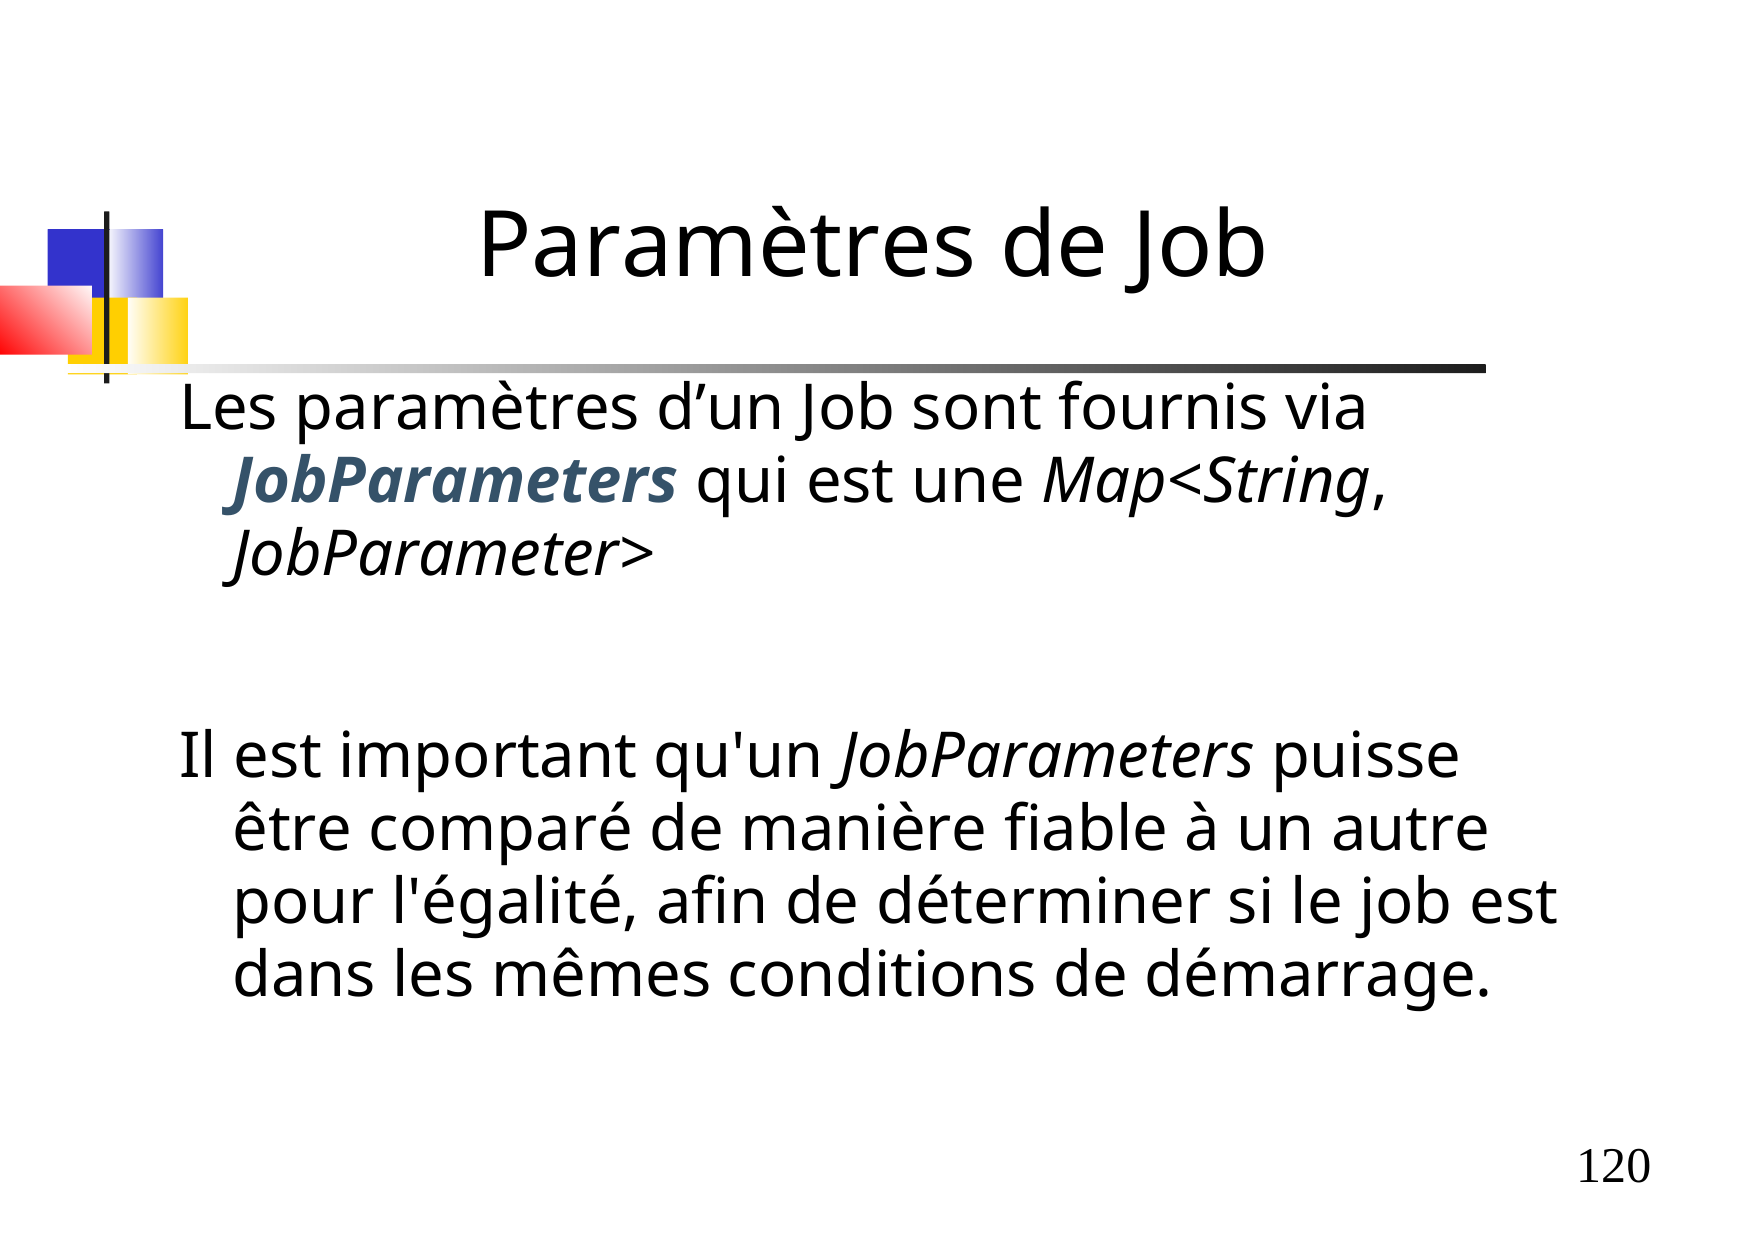

# Paramètres de Job
Les paramètres d’un Job sont fournis via JobParameters qui est une Map<String, JobParameter>
Il est important qu'un JobParameters puisse être comparé de manière fiable à un autre pour l'égalité, afin de déterminer si le job est dans les mêmes conditions de démarrage.